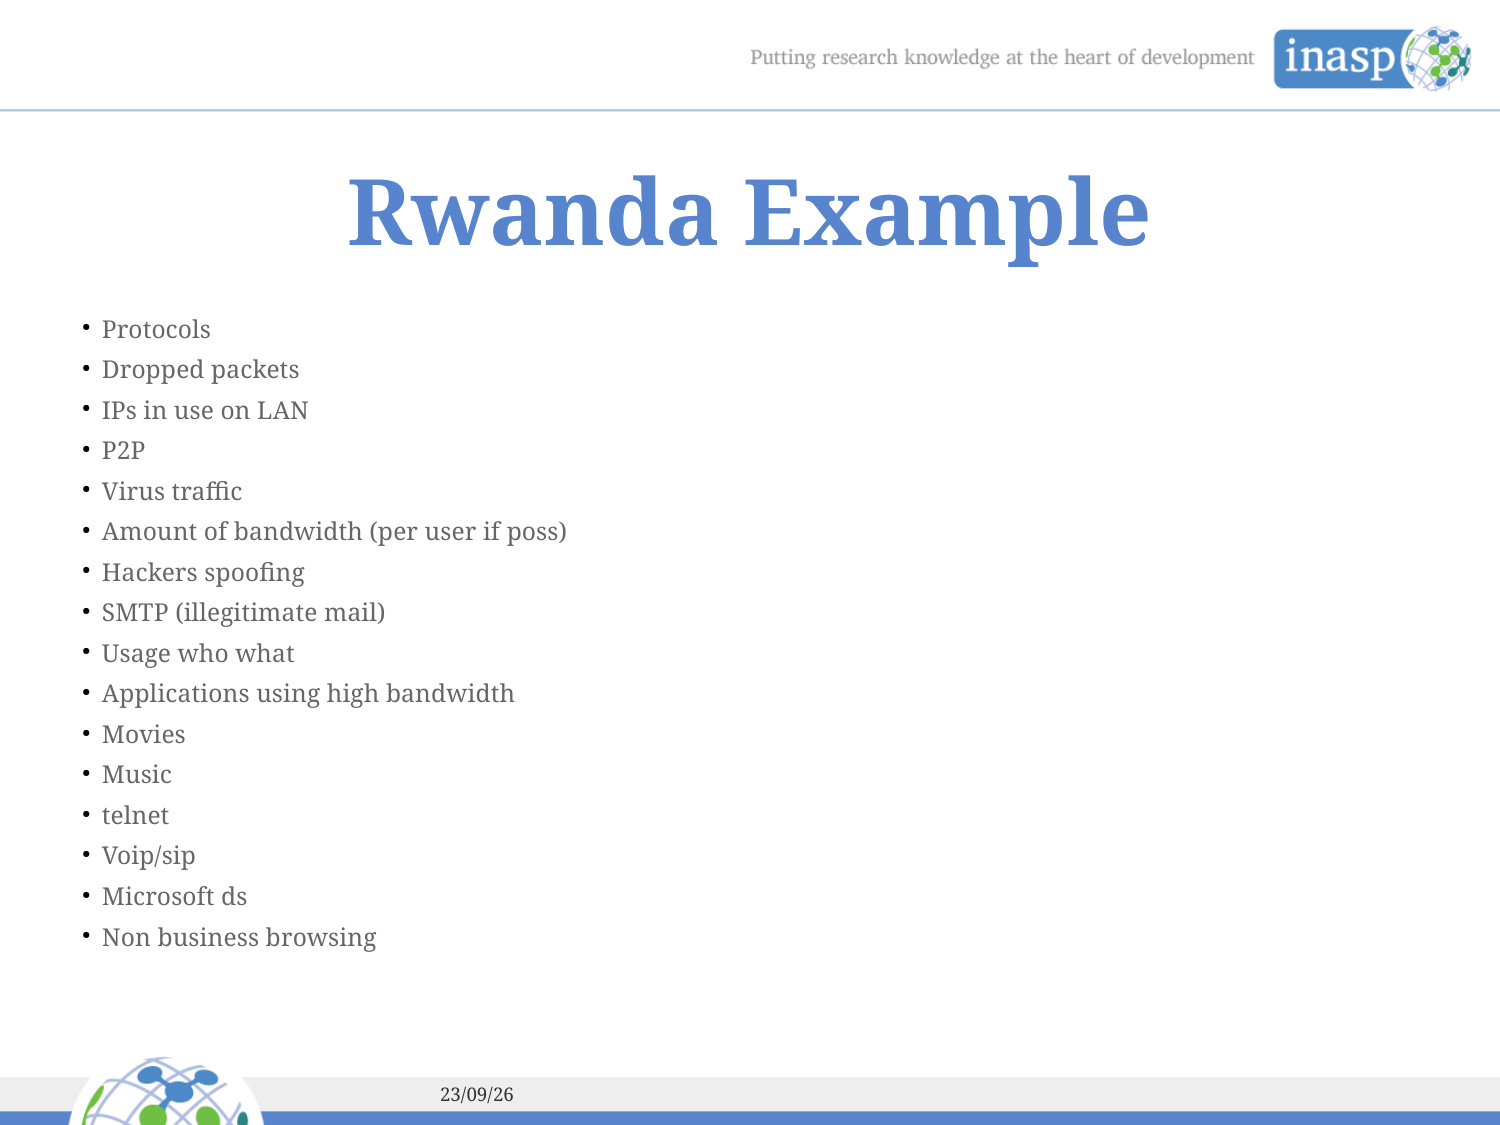

# Rwanda Example
Protocols
Dropped packets
IPs in use on LAN
P2P
Virus traffic
Amount of bandwidth (per user if poss)
Hackers spoofing
SMTP (illegitimate mail)
Usage who what
Applications using high bandwidth
Movies
Music
telnet
Voip/sip
Microsoft ds
Non business browsing